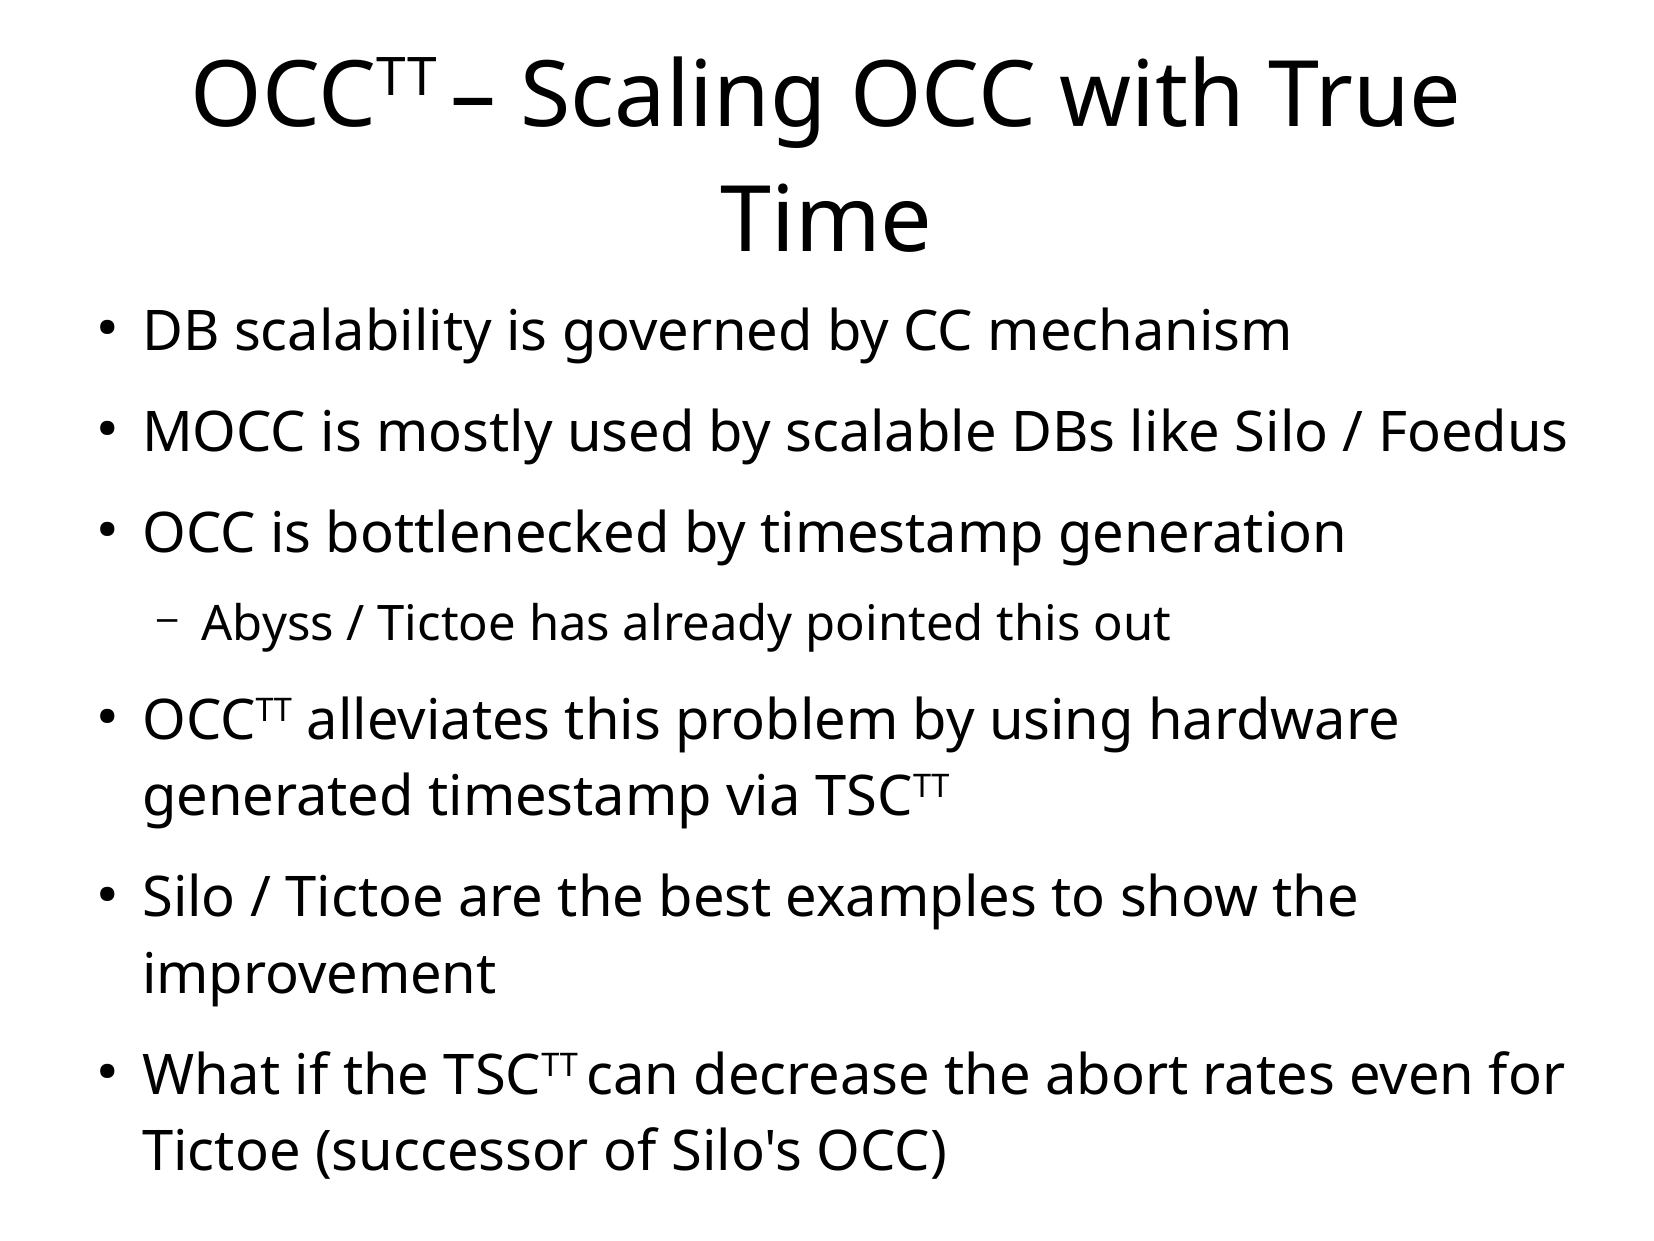

# OCCTT – Scaling OCC with True Time
DB scalability is governed by CC mechanism
MOCC is mostly used by scalable DBs like Silo / Foedus
OCC is bottlenecked by timestamp generation
Abyss / Tictoe has already pointed this out
OCCTT alleviates this problem by using hardware generated timestamp via TSCTT
Silo / Tictoe are the best examples to show the improvement
What if the TSCTT can decrease the abort rates even for Tictoe (successor of Silo's OCC)